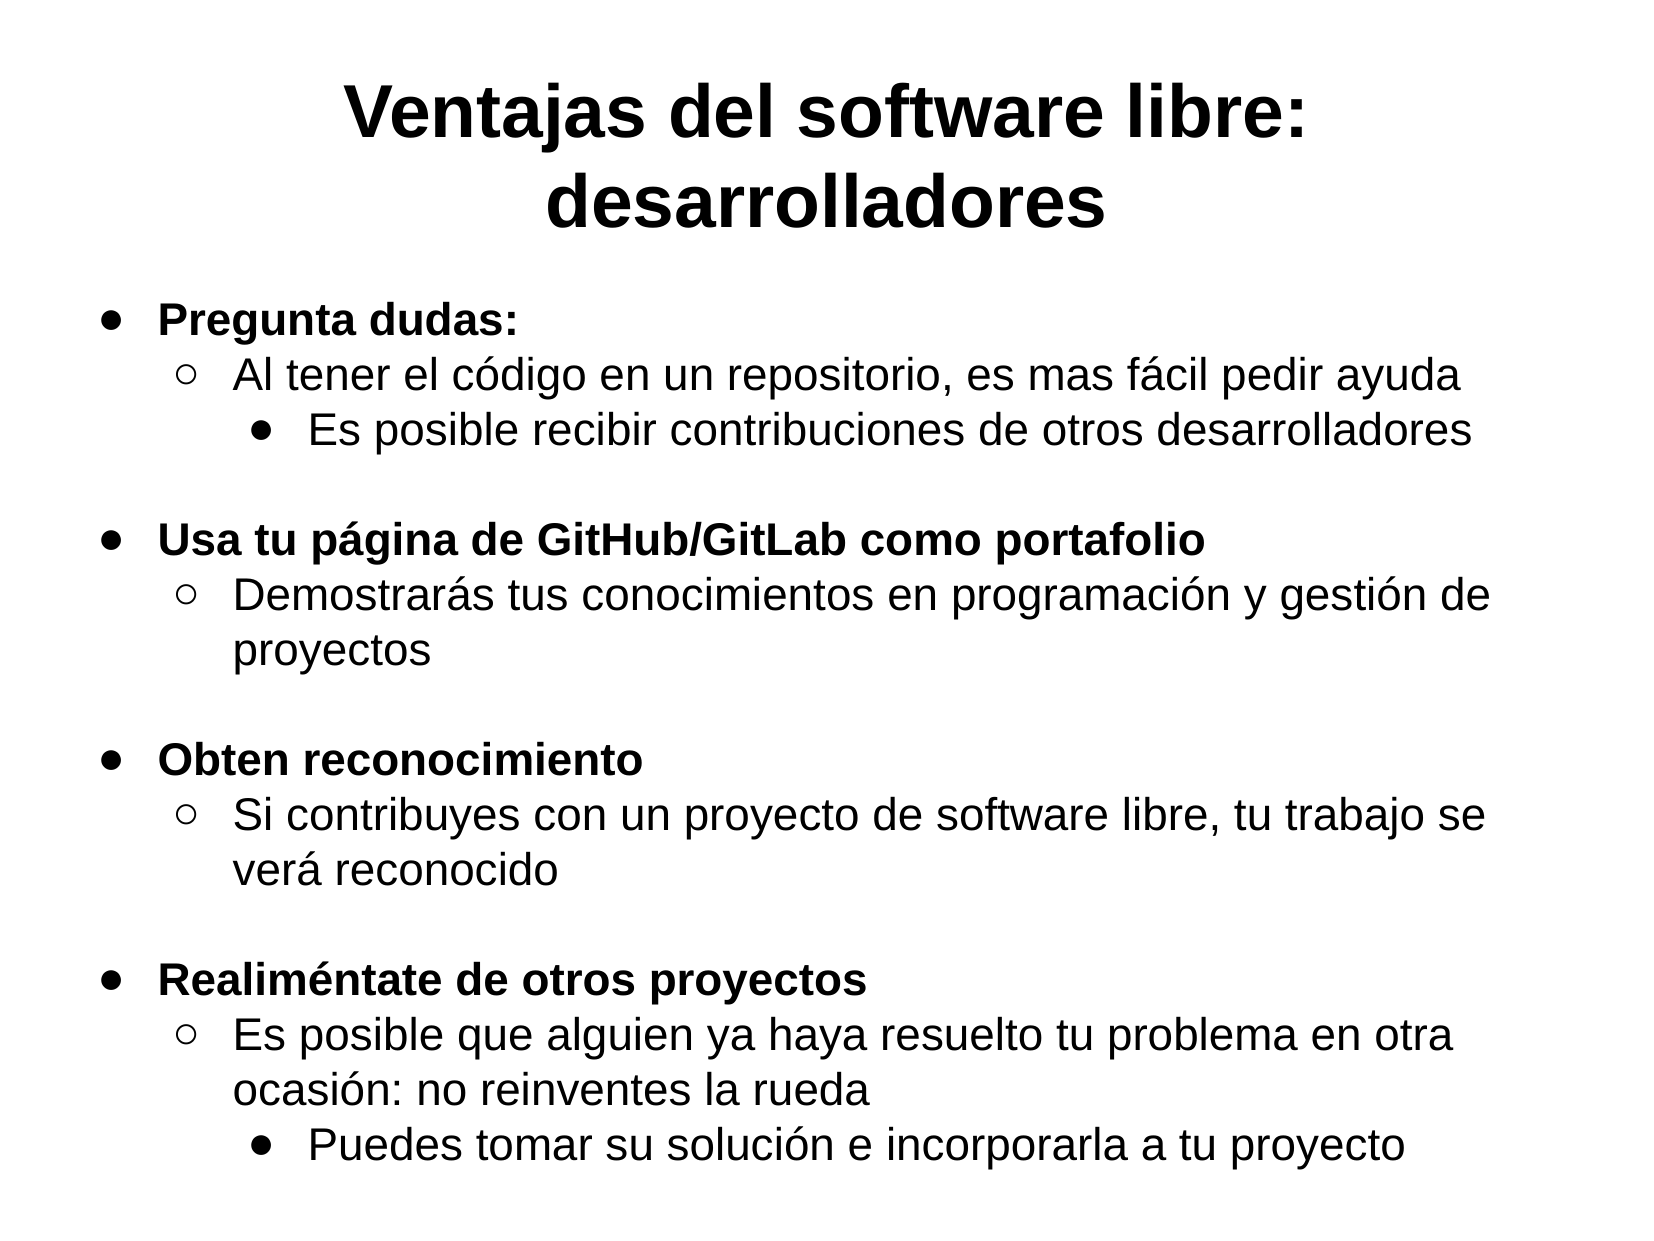

Ventajas del software libre: desarrolladores
Pregunta dudas:
Al tener el código en un repositorio, es mas fácil pedir ayuda
Es posible recibir contribuciones de otros desarrolladores
Usa tu página de GitHub/GitLab como portafolio
Demostrarás tus conocimientos en programación y gestión de proyectos
Obten reconocimiento
Si contribuyes con un proyecto de software libre, tu trabajo se verá reconocido
Realiméntate de otros proyectos
Es posible que alguien ya haya resuelto tu problema en otra ocasión: no reinventes la rueda
Puedes tomar su solución e incorporarla a tu proyecto